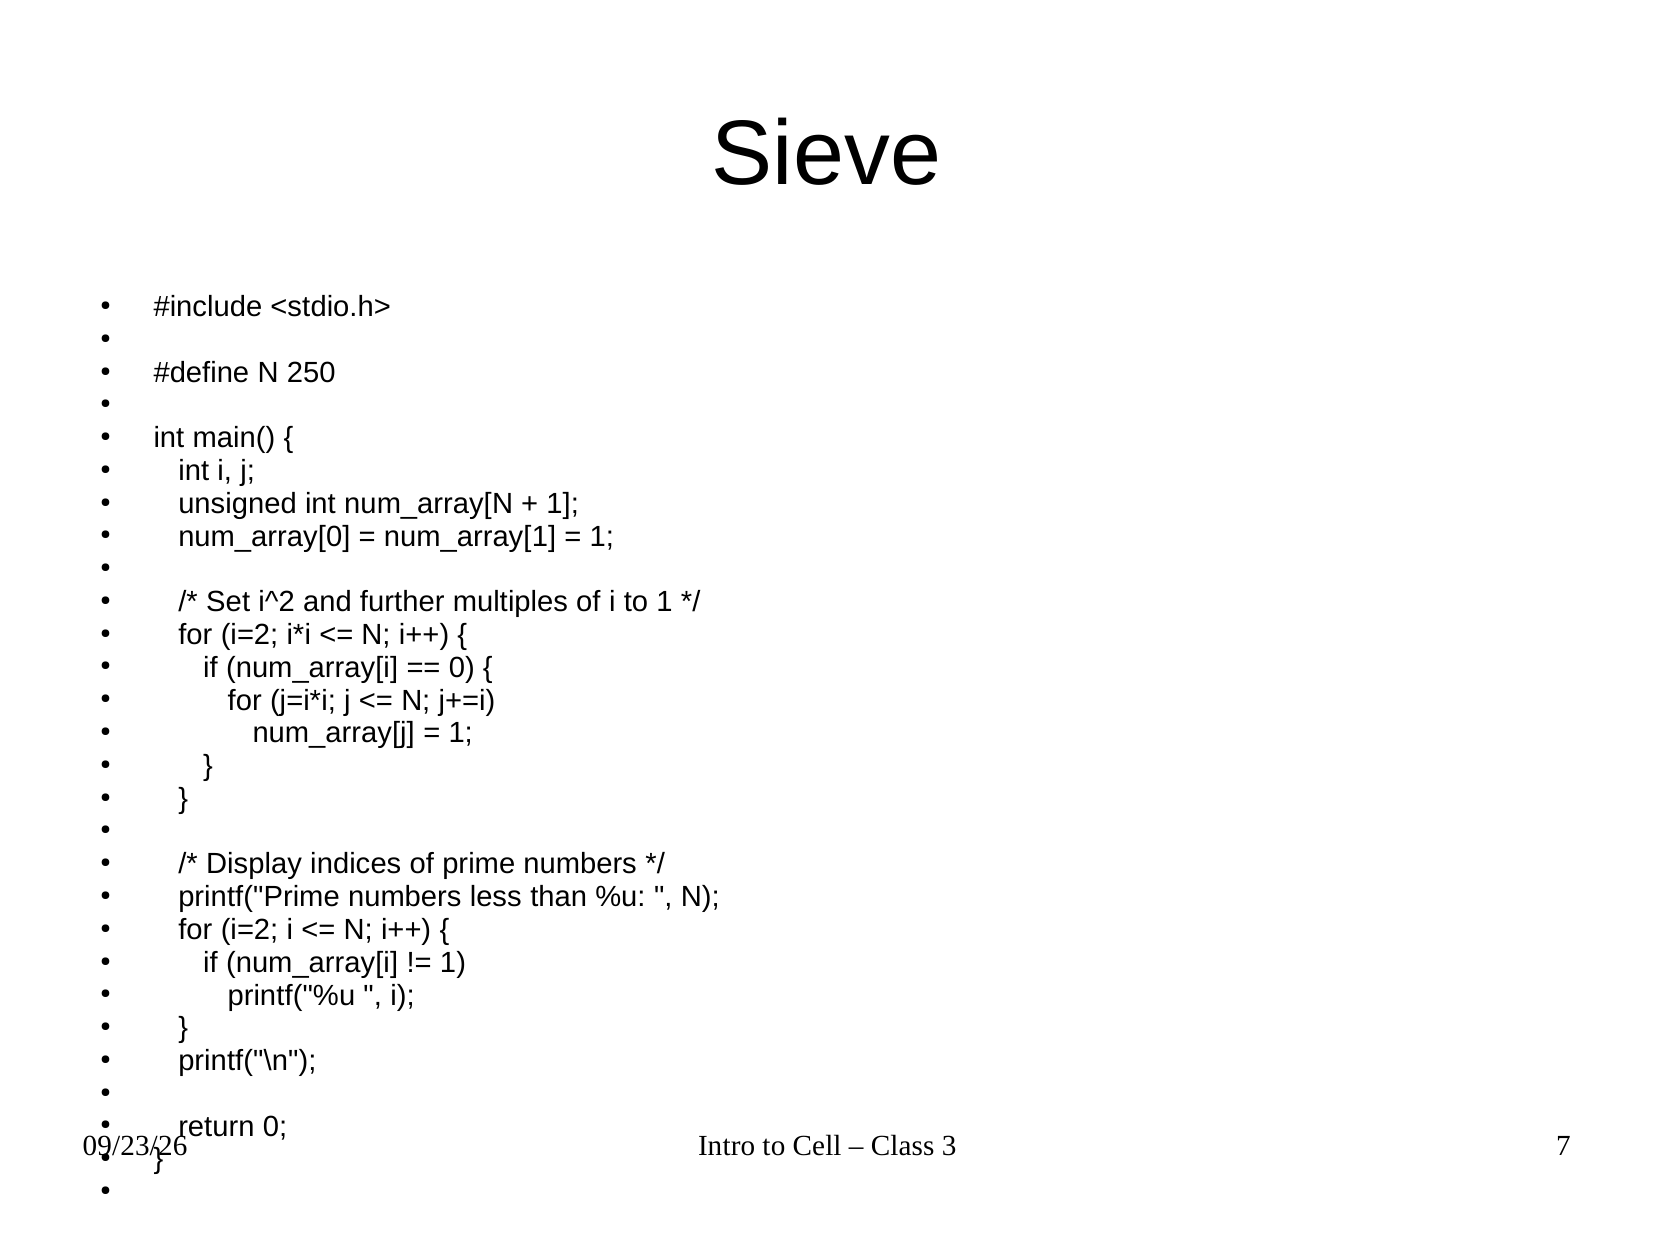

# Sieve
#include <stdio.h>
#define N 250
int main() {
 int i, j;
 unsigned int num_array[N + 1];
 num_array[0] = num_array[1] = 1;
 /* Set i^2 and further multiples of i to 1 */
 for (i=2; i*i <= N; i++) {
 if (num_array[i] == 0) {
 for (j=i*i; j <= N; j+=i)
 num_array[j] = 1;
 }
 }
 /* Display indices of prime numbers */
 printf("Prime numbers less than %u: ", N);
 for (i=2; i <= N; i++) {
 if (num_array[i] != 1)
 printf("%u ", i);
 }
 printf("\n");
 return 0;
}
Cell Programming Workshop
7